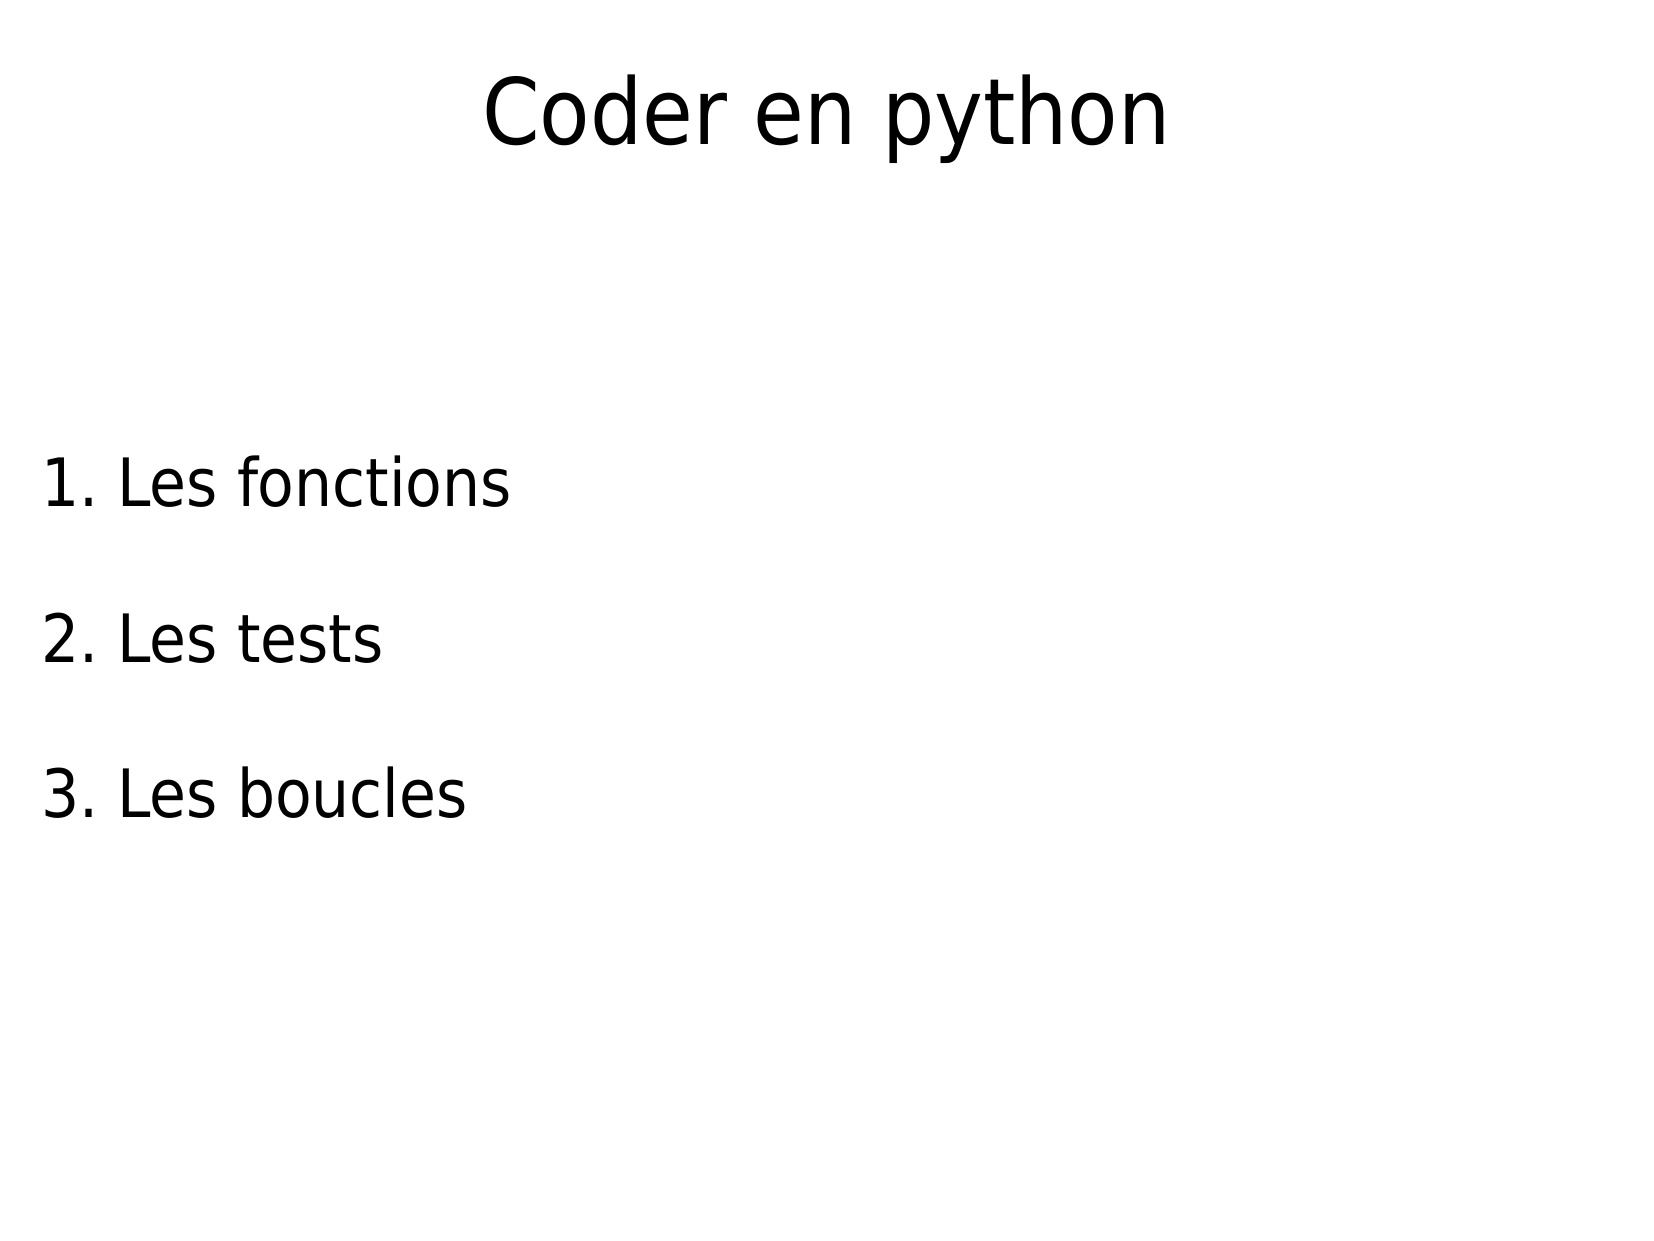

# Coder en python
1. Les fonctions
2. Les tests
3. Les boucles